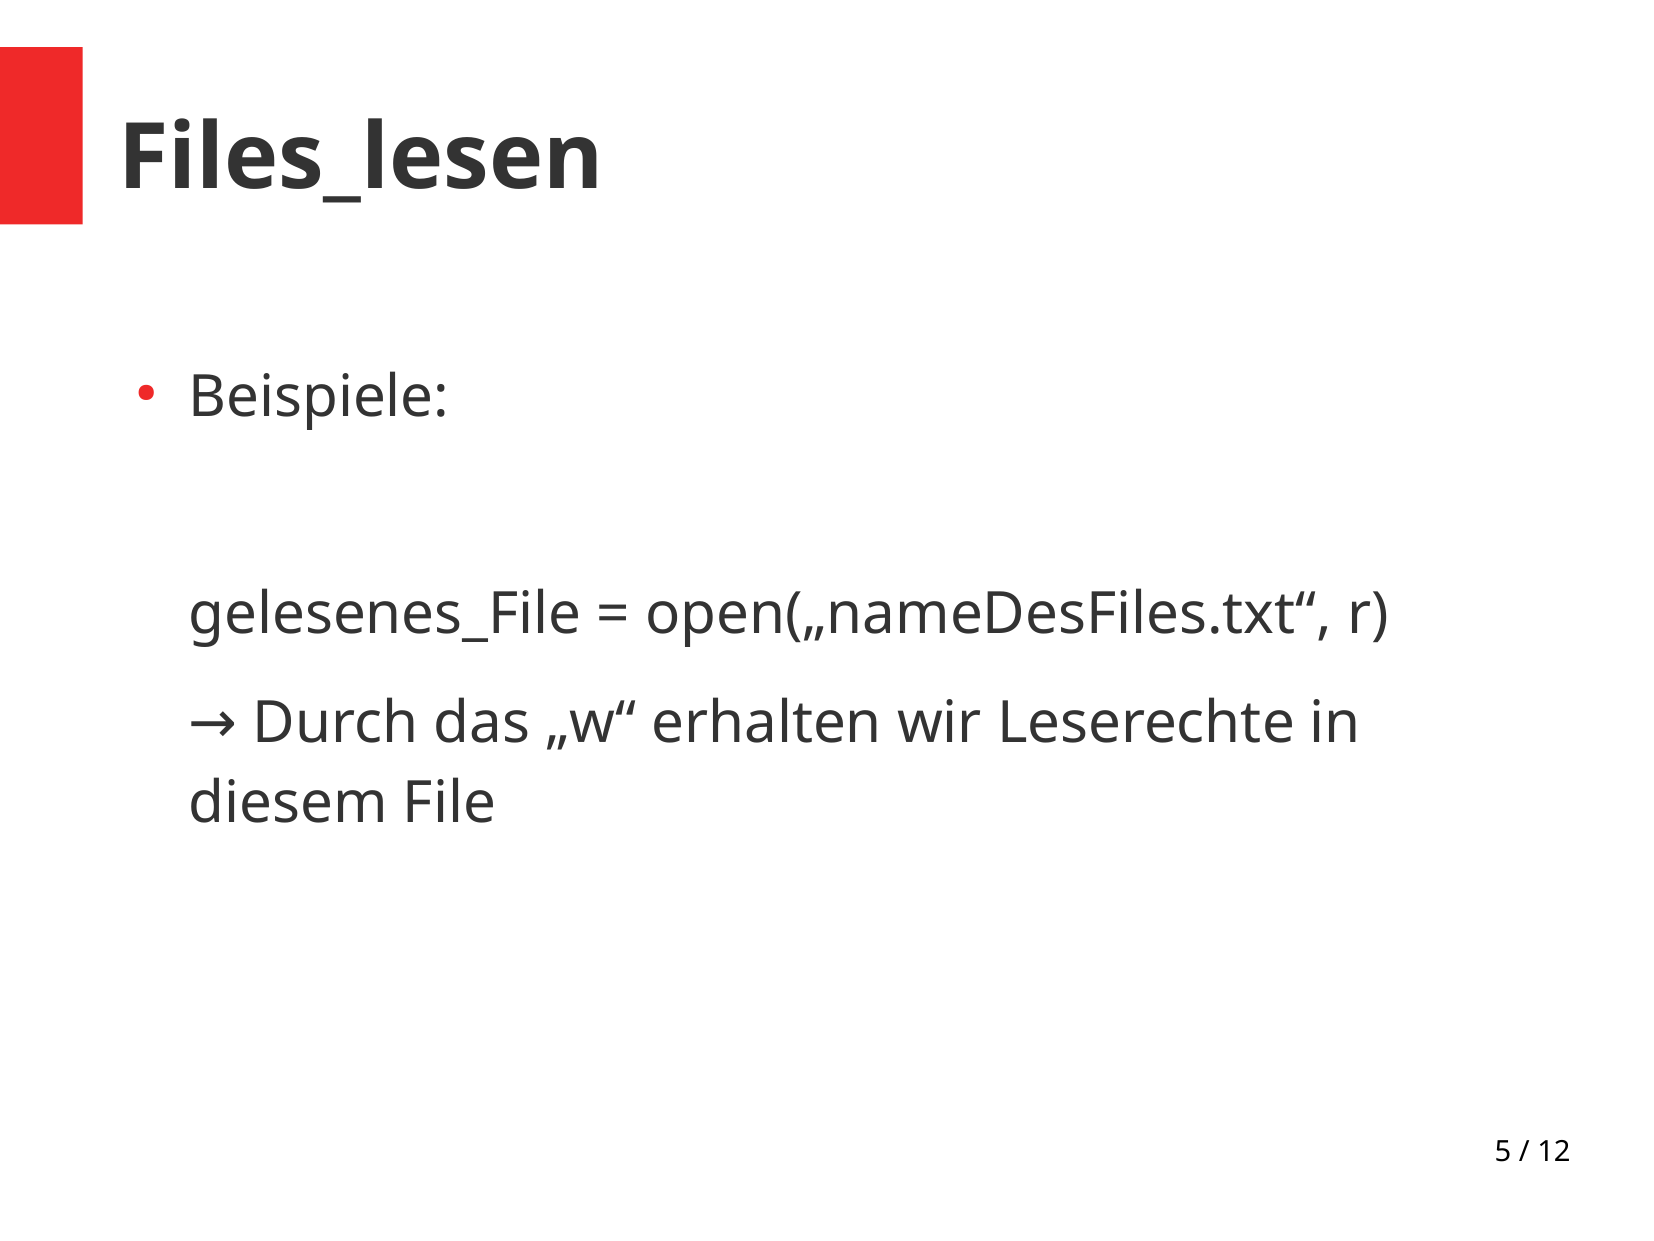

# Files_lesen
Beispiele:
gelesenes_File = open(„nameDesFiles.txt“, r)
→ Durch das „w“ erhalten wir Leserechte in diesem File
5